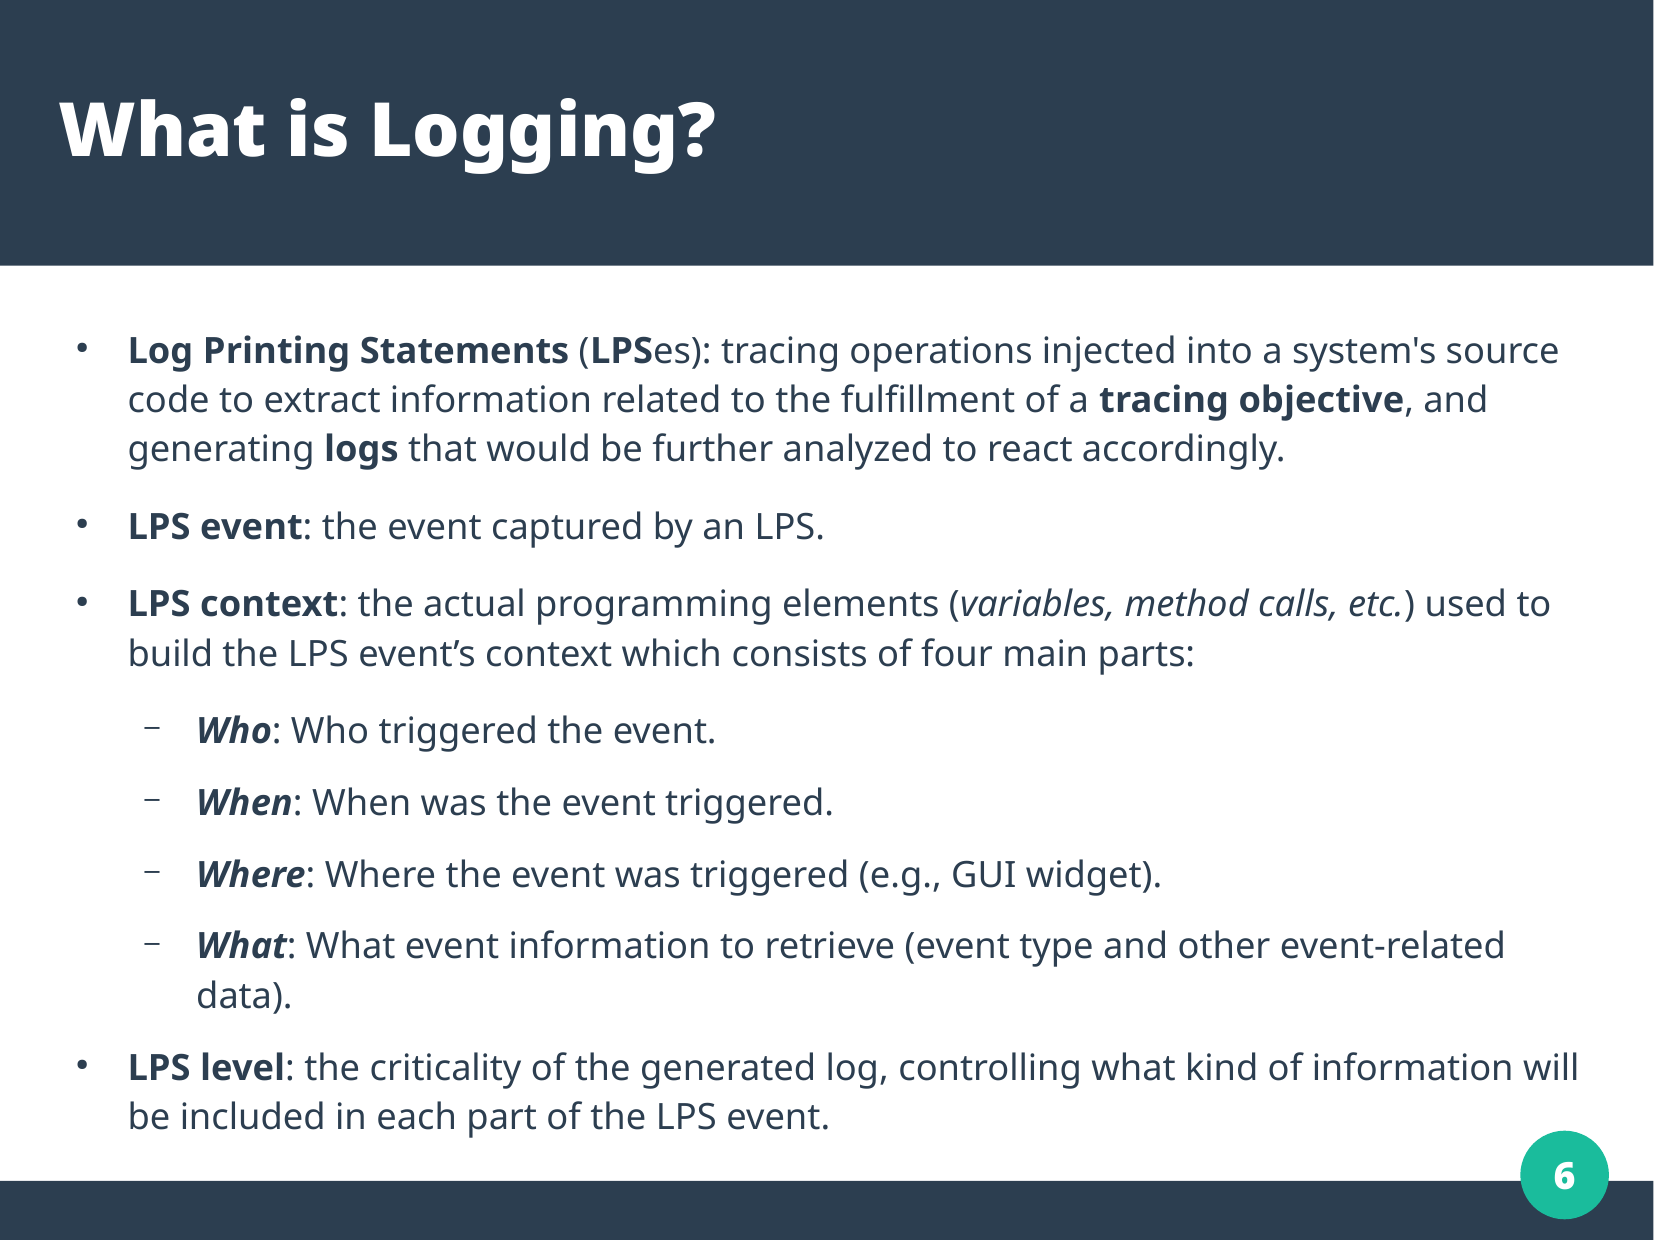

# What is Logging?
Log Printing Statements (LPSes): tracing operations injected into a system's source code to extract information related to the fulfillment of a tracing objective, and generating logs that would be further analyzed to react accordingly.
LPS event: the event captured by an LPS.
LPS context: the actual programming elements (variables, method calls, etc.) used to build the LPS event’s context which consists of four main parts:
Who: Who triggered the event.
When: When was the event triggered.
Where: Where the event was triggered (e.g., GUI widget).
What: What event information to retrieve (event type and other event-related data).
LPS level: the criticality of the generated log, controlling what kind of information will be included in each part of the LPS event.
6